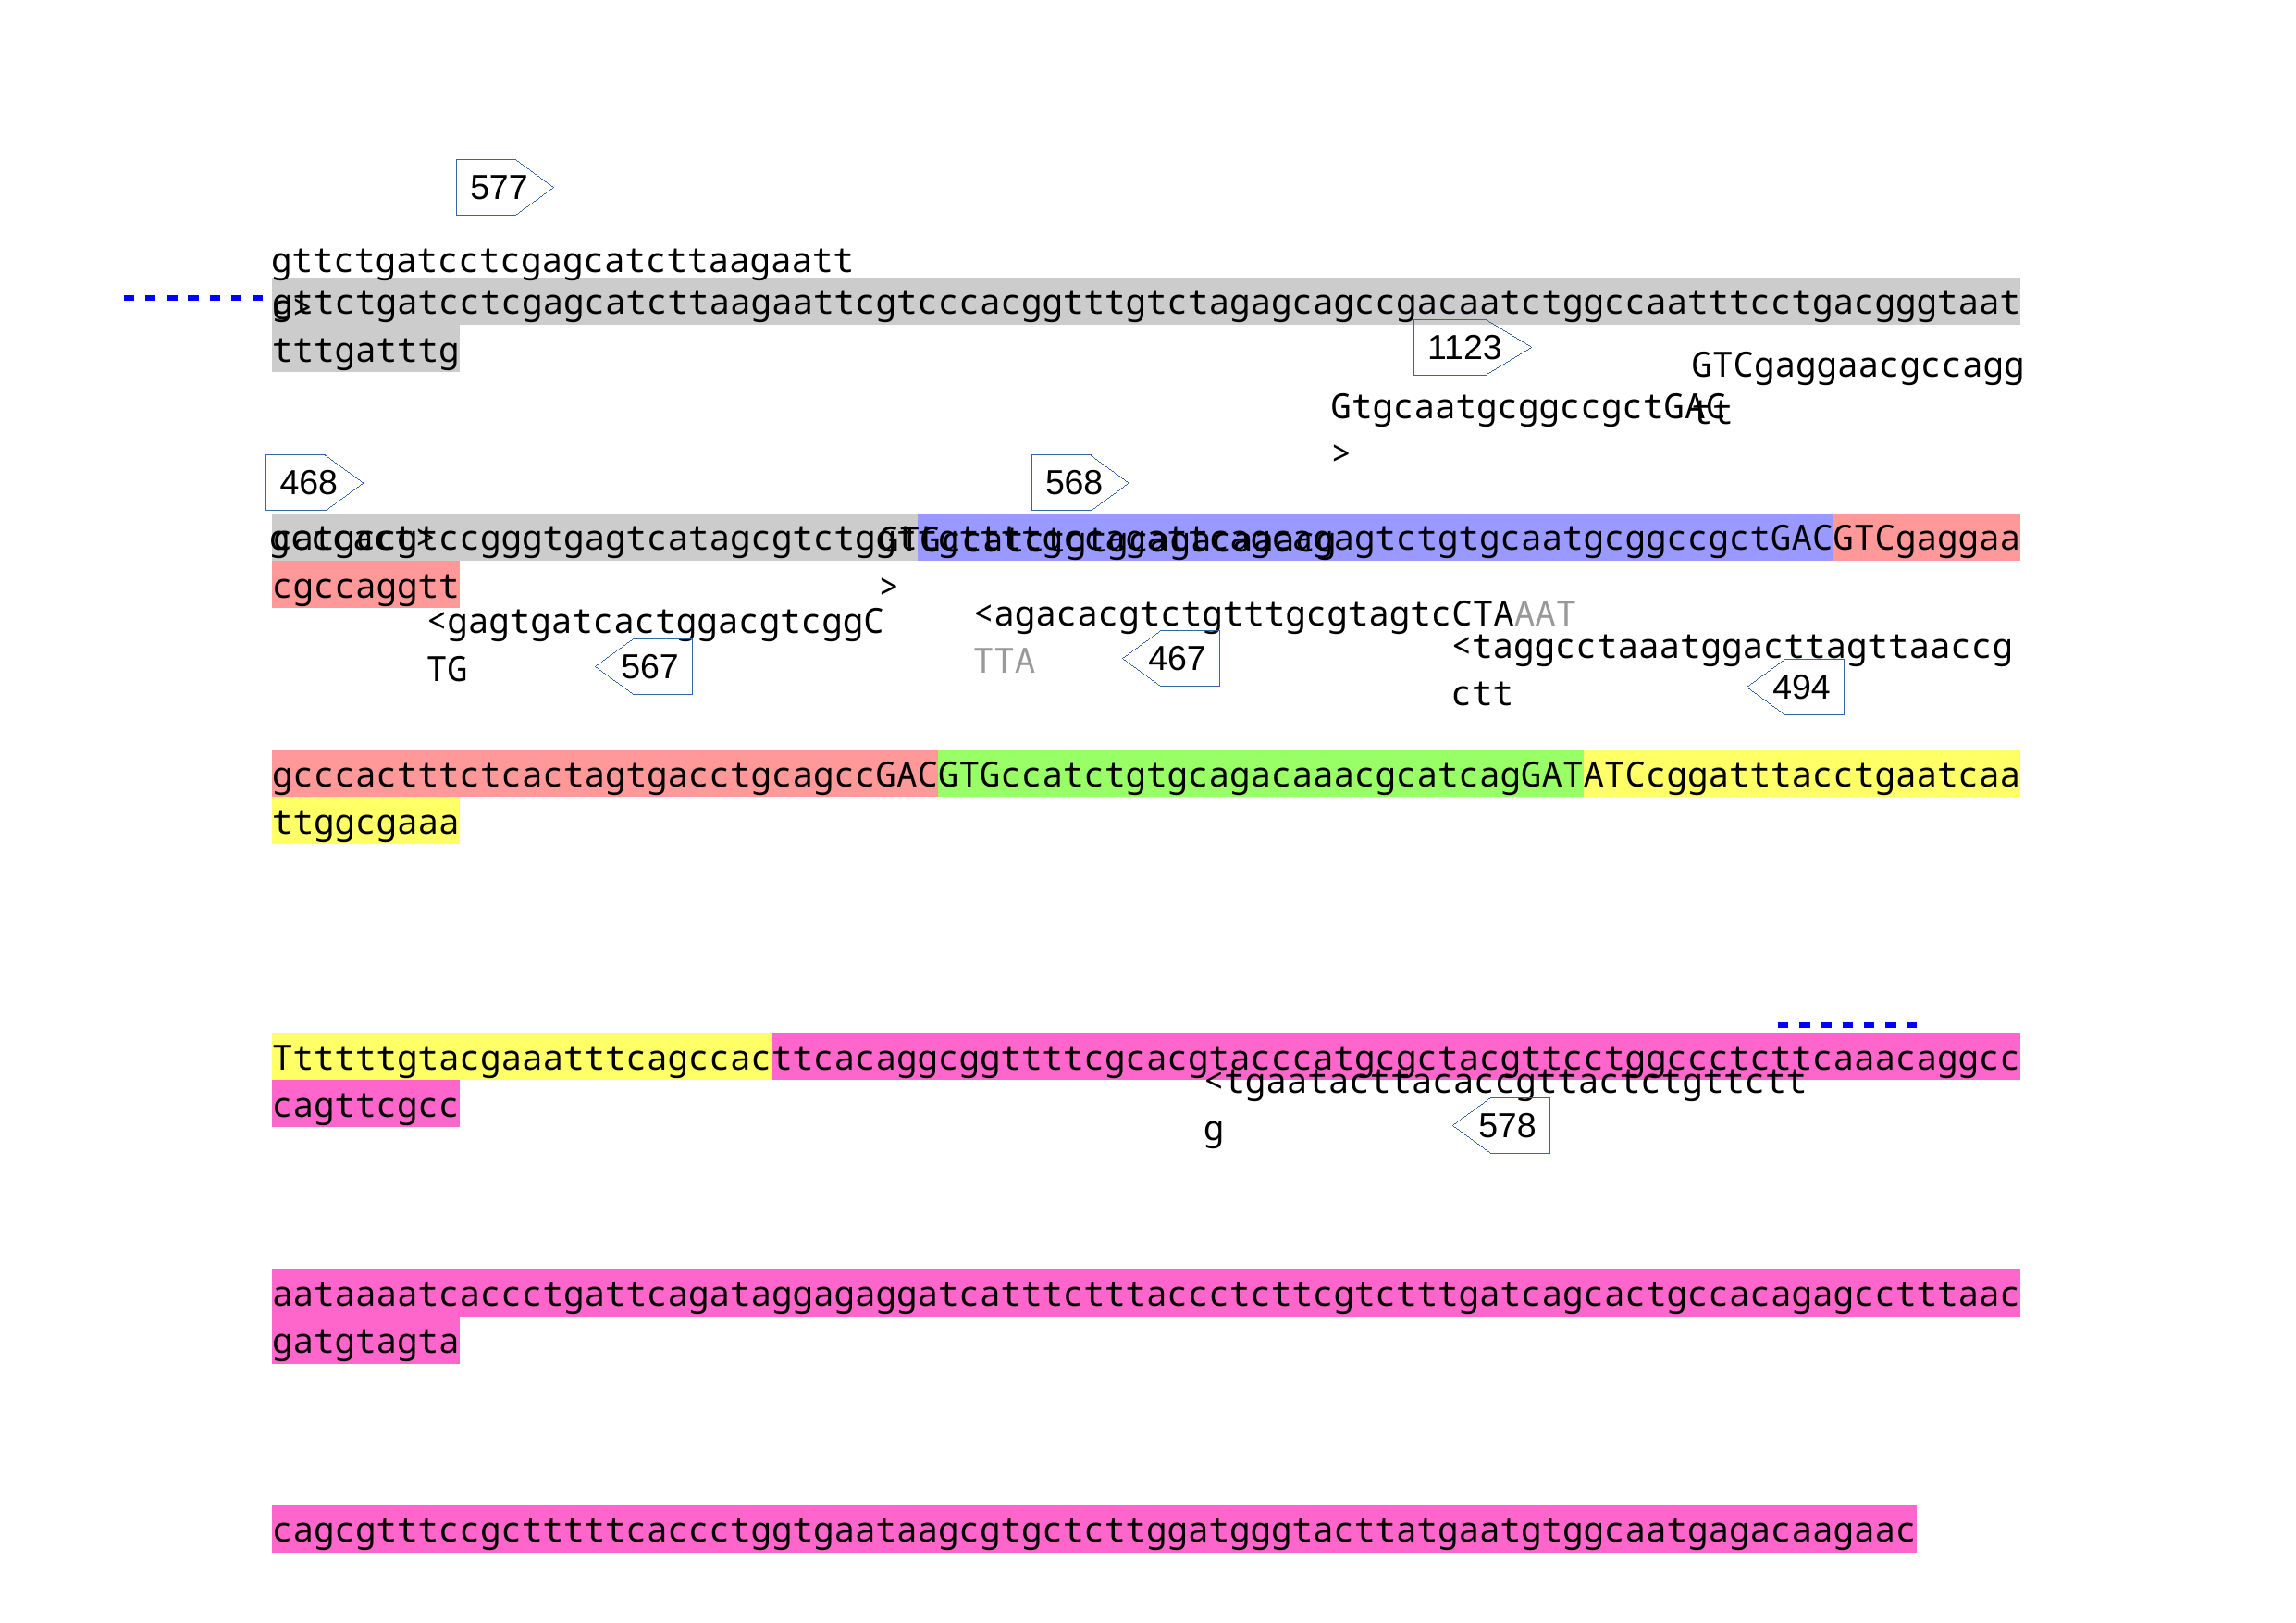

577
gttctgatcctcgagcatcttaagaattc>
gttctgatcctcgagcatcttaagaattcgtcccacggtttgtctagagcagccgacaatctggccaatttcctgacgggtaattttgatttg
catgccgtccgggtgagtcatagcgtctggttgttttgccagattcagcagagtctgtgcaatgcggccgctGACGTCgaggaacgccaggtt
gcccactttctcactagtgacctgcagccGACGTGccatctgtgcagacaaacgcatcagGATATCcggatttacctgaatcaattggcgaaa
Ttttttgtacgaaatttcagccacttcacaggcggttttcgcacgtacccatgcgctacgttcctggccctcttcaaacaggcccagttcgcc
aataaaatcaccctgattcagataggagaggatcatttctttaccctcttcgtctttgatcagcactgccacagagcctttaacgatgtagta
cagcgtttccgctttttcaccctggtgaataagcgtgctcttggatgggtacttatgaatgtggcaatgagacaagaac
1123
GTCgaggaacgccaggtt
GtgcaatgcggccgctGAC>
468
568
 gcccact>
GTGccatctgtgcagacaaacg>
<agacacgtctgtttgcgtagtcCTAAATTTA
<gagtgatcactggacgtcggCTG
<taggcctaaatggacttagttaaccgctt
467
567
494
<tgaatacttacaccgttactctgttcttg
578